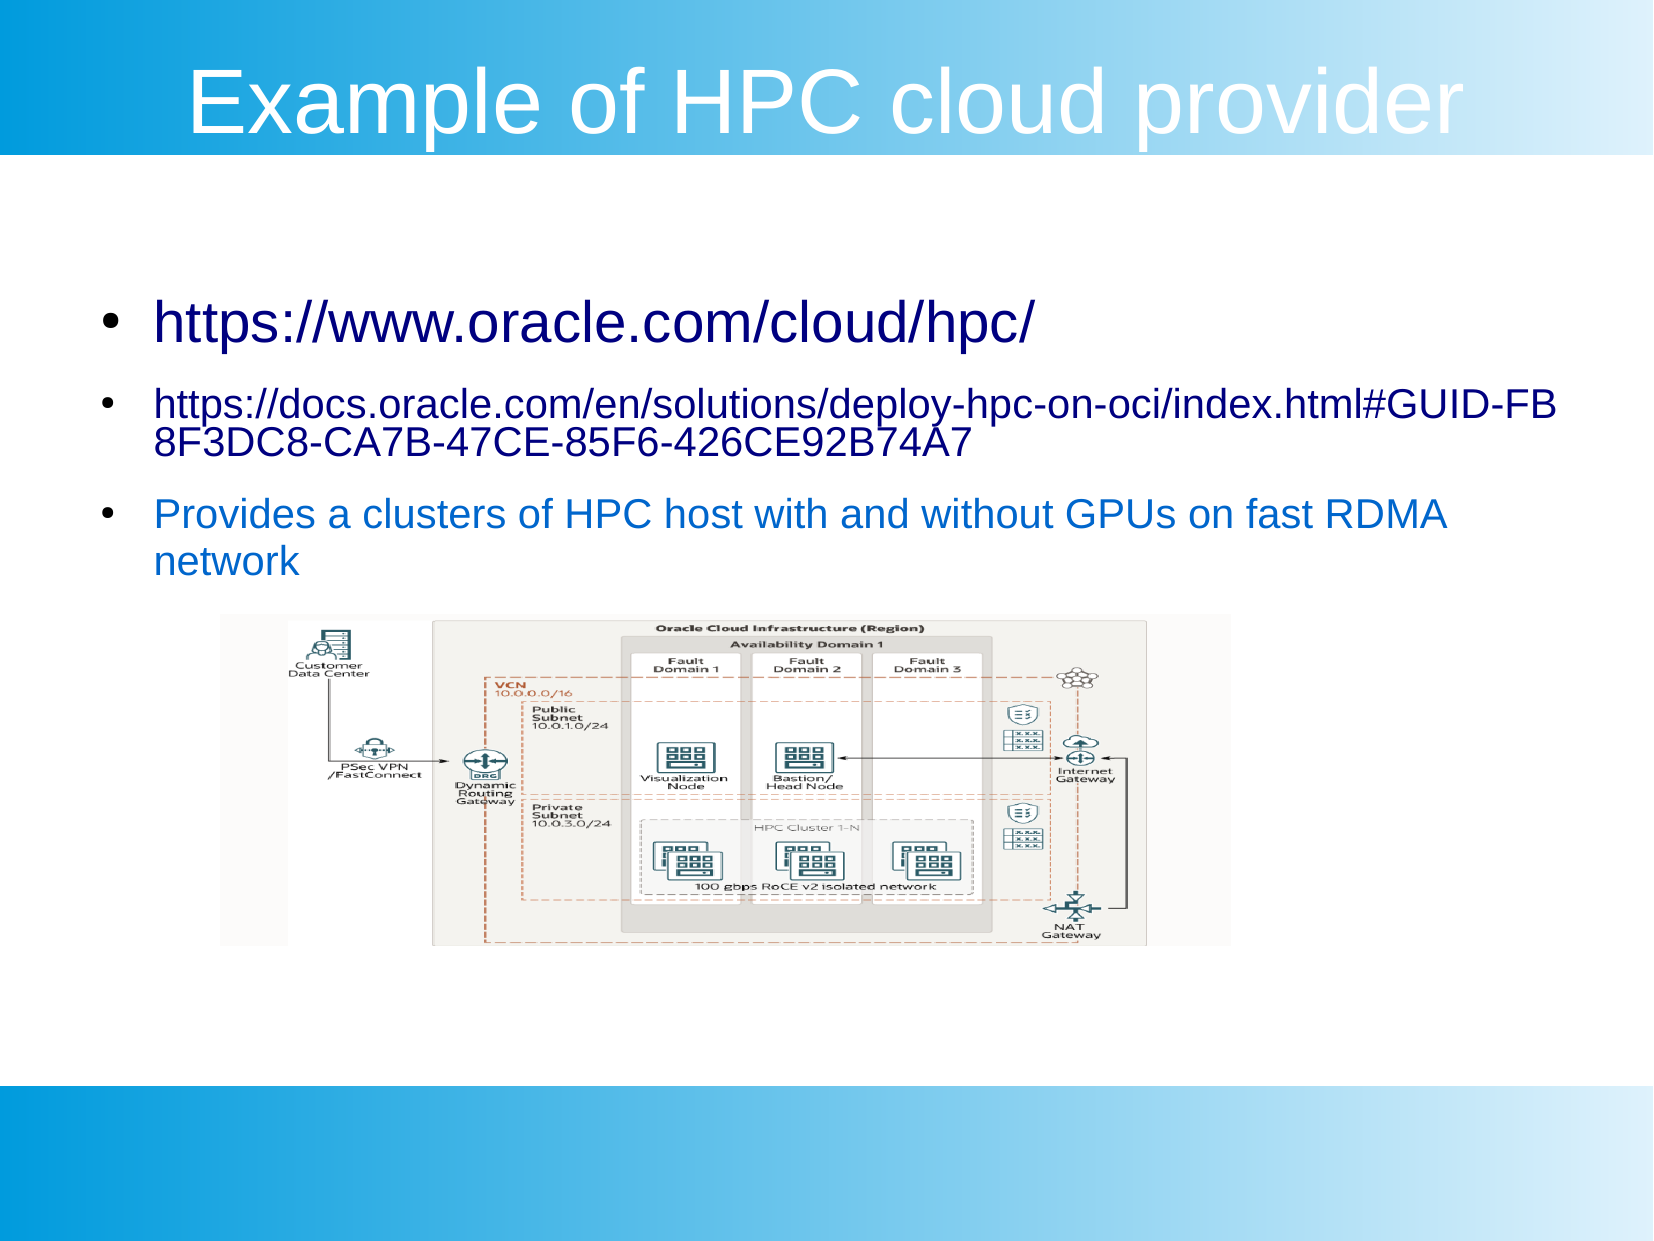

# Example of HPC cloud provider
https://www.oracle.com/cloud/hpc/
https://docs.oracle.com/en/solutions/deploy-hpc-on-oci/index.html#GUID-FB8F3DC8-CA7B-47CE-85F6-426CE92B74A7
Provides a clusters of HPC host with and without GPUs on fast RDMA network